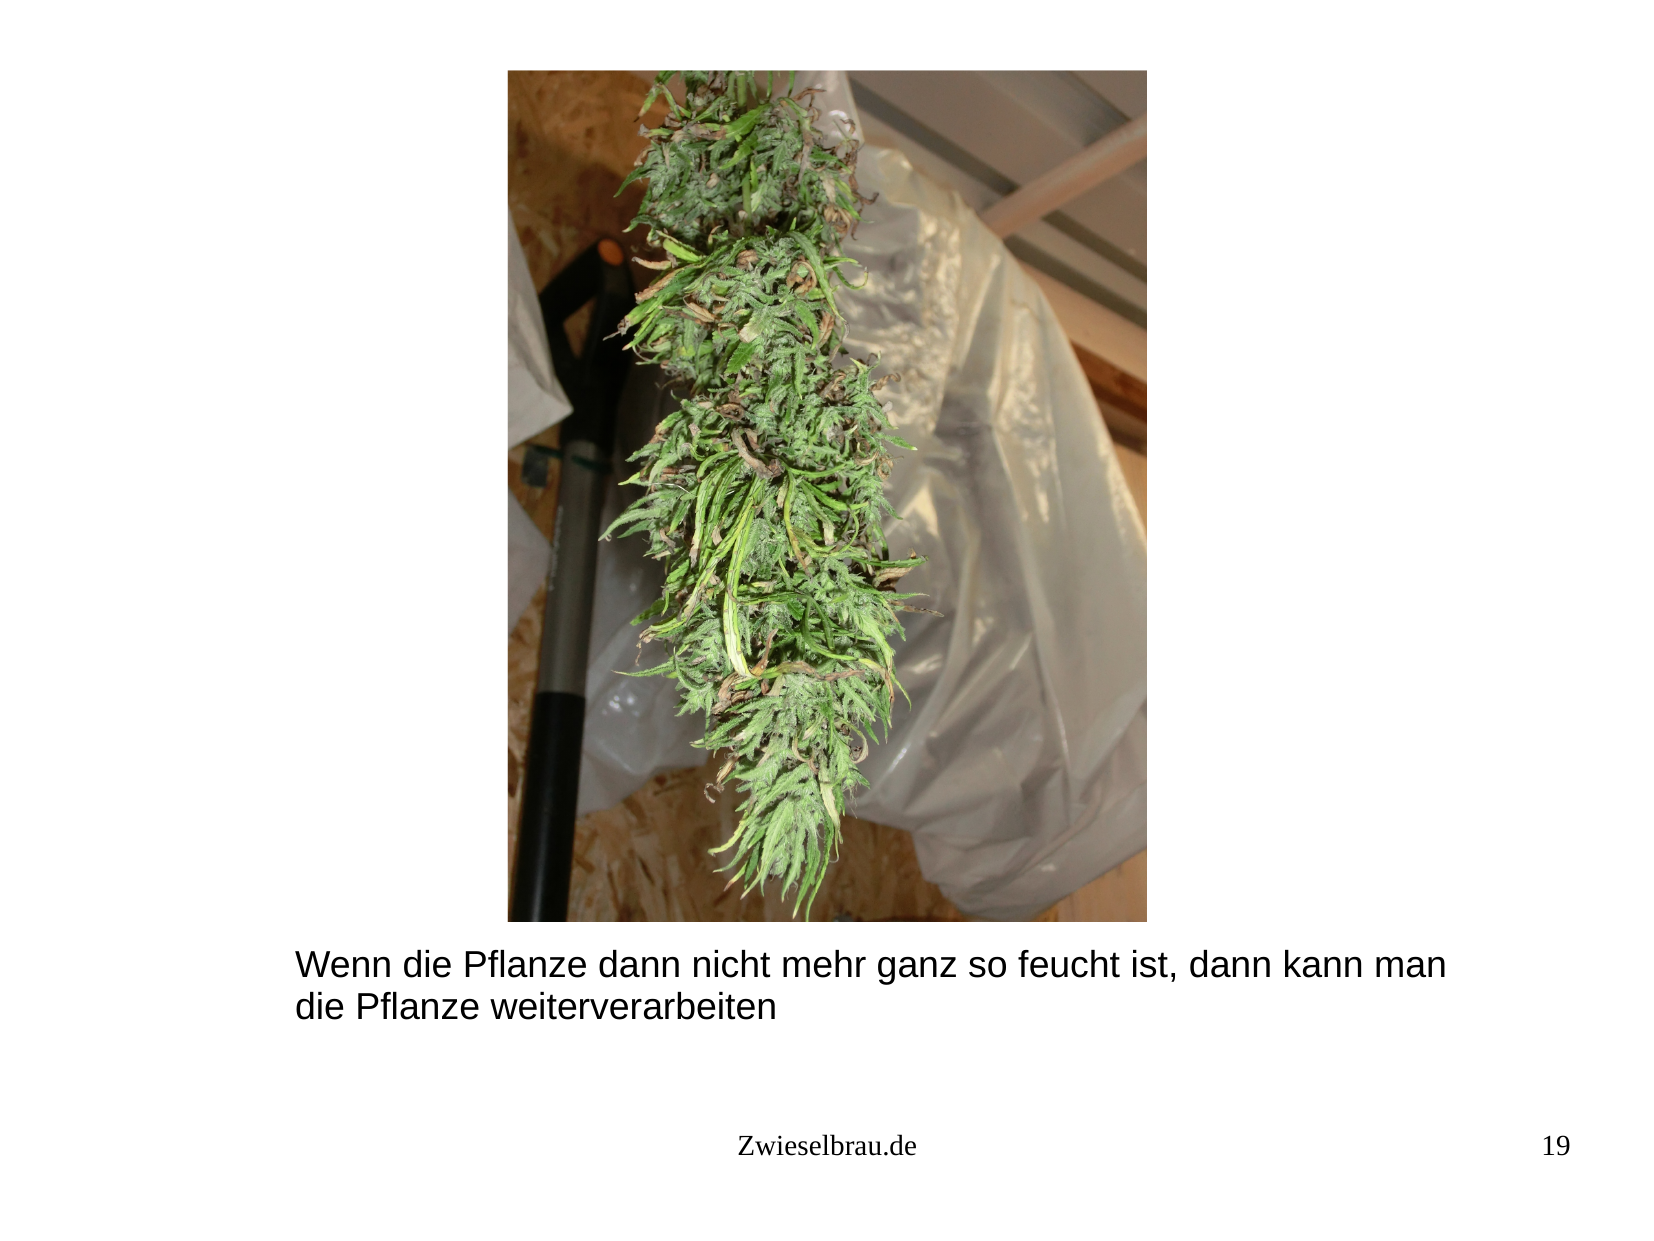

Wenn die Pflanze dann nicht mehr ganz so feucht ist, dann kann man die Pflanze weiterverarbeiten
Zwieselbrau.de
19